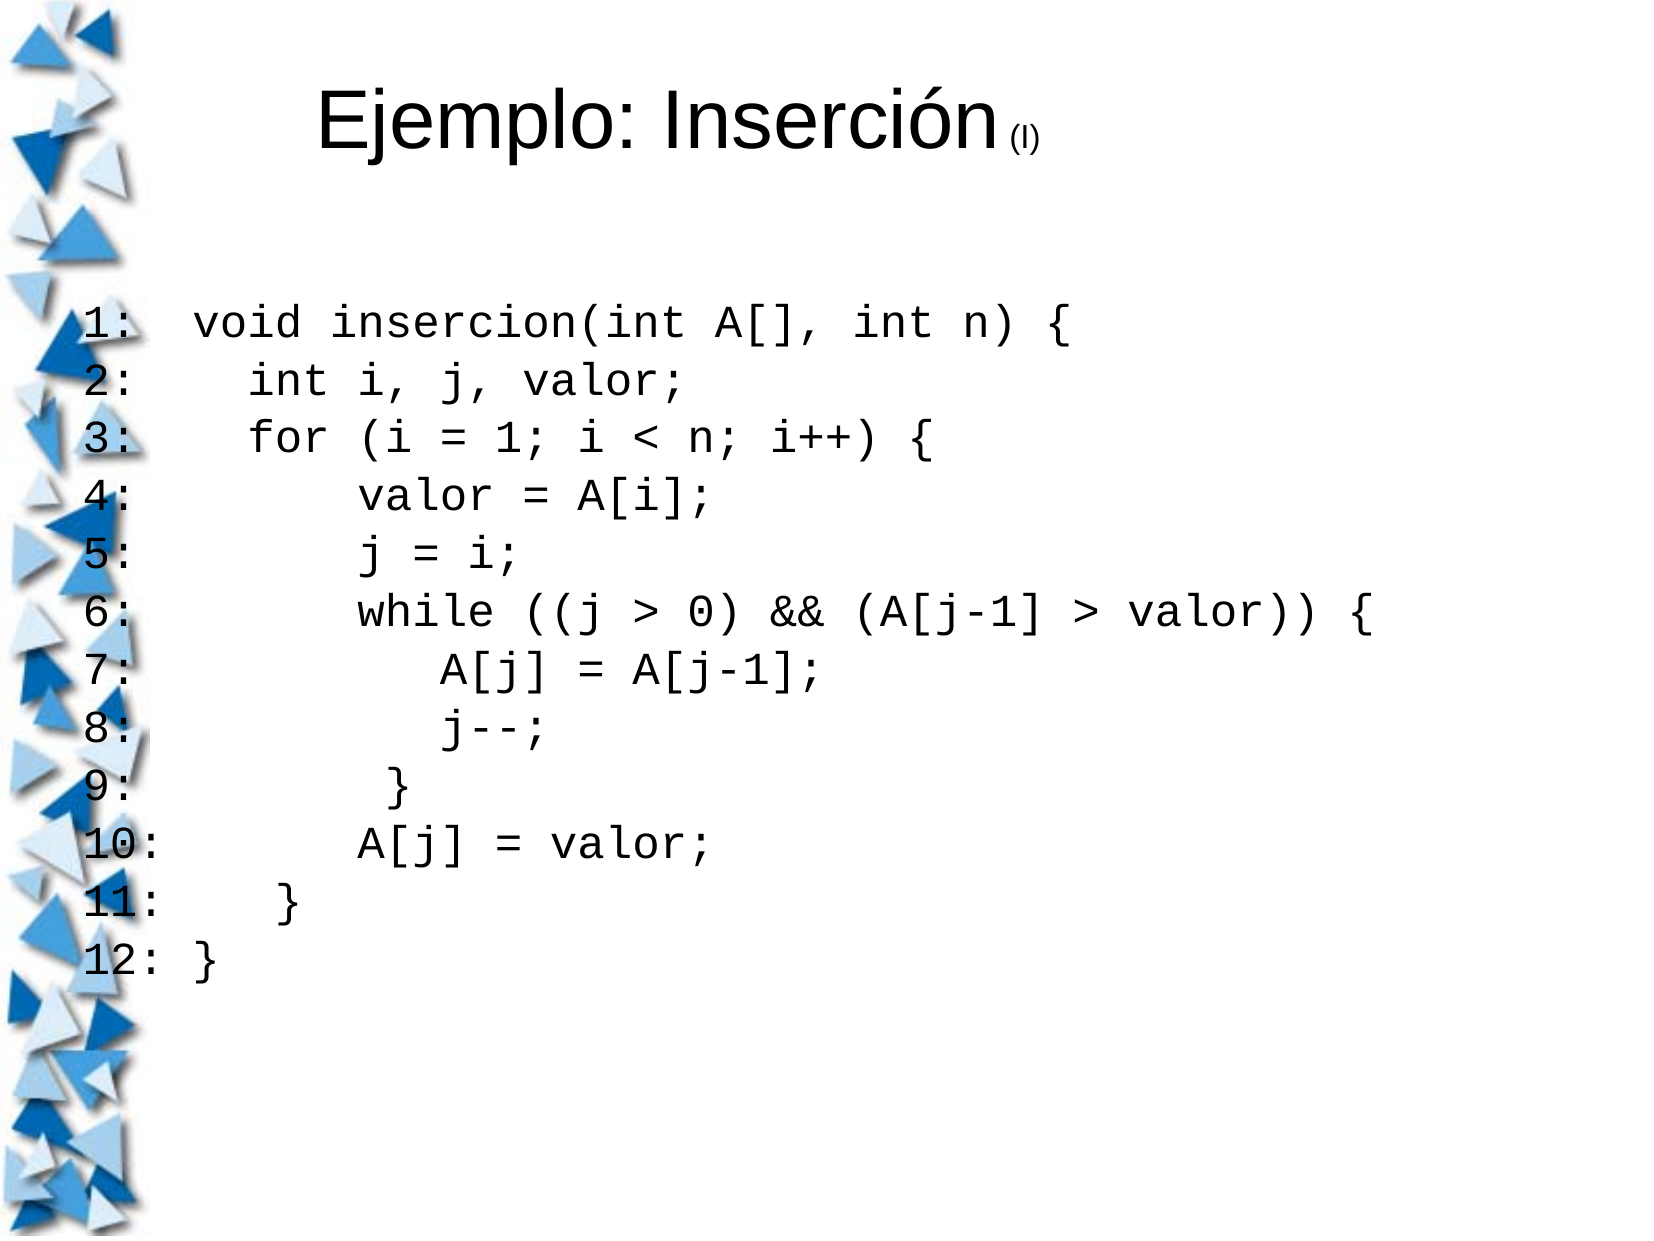

# Ejemplo: Inserción (I)
1: void insercion(int A[], int n) {
2: int i, j, valor;
3: for (i = 1; i < n; i++) {
4: valor = A[i];
5: j = i;
6: while ((j > 0) && (A[j-1] > valor)) {
7: A[j] = A[j-1];
8: j--;
9: }
10: A[j] = valor;
11: }
12: }